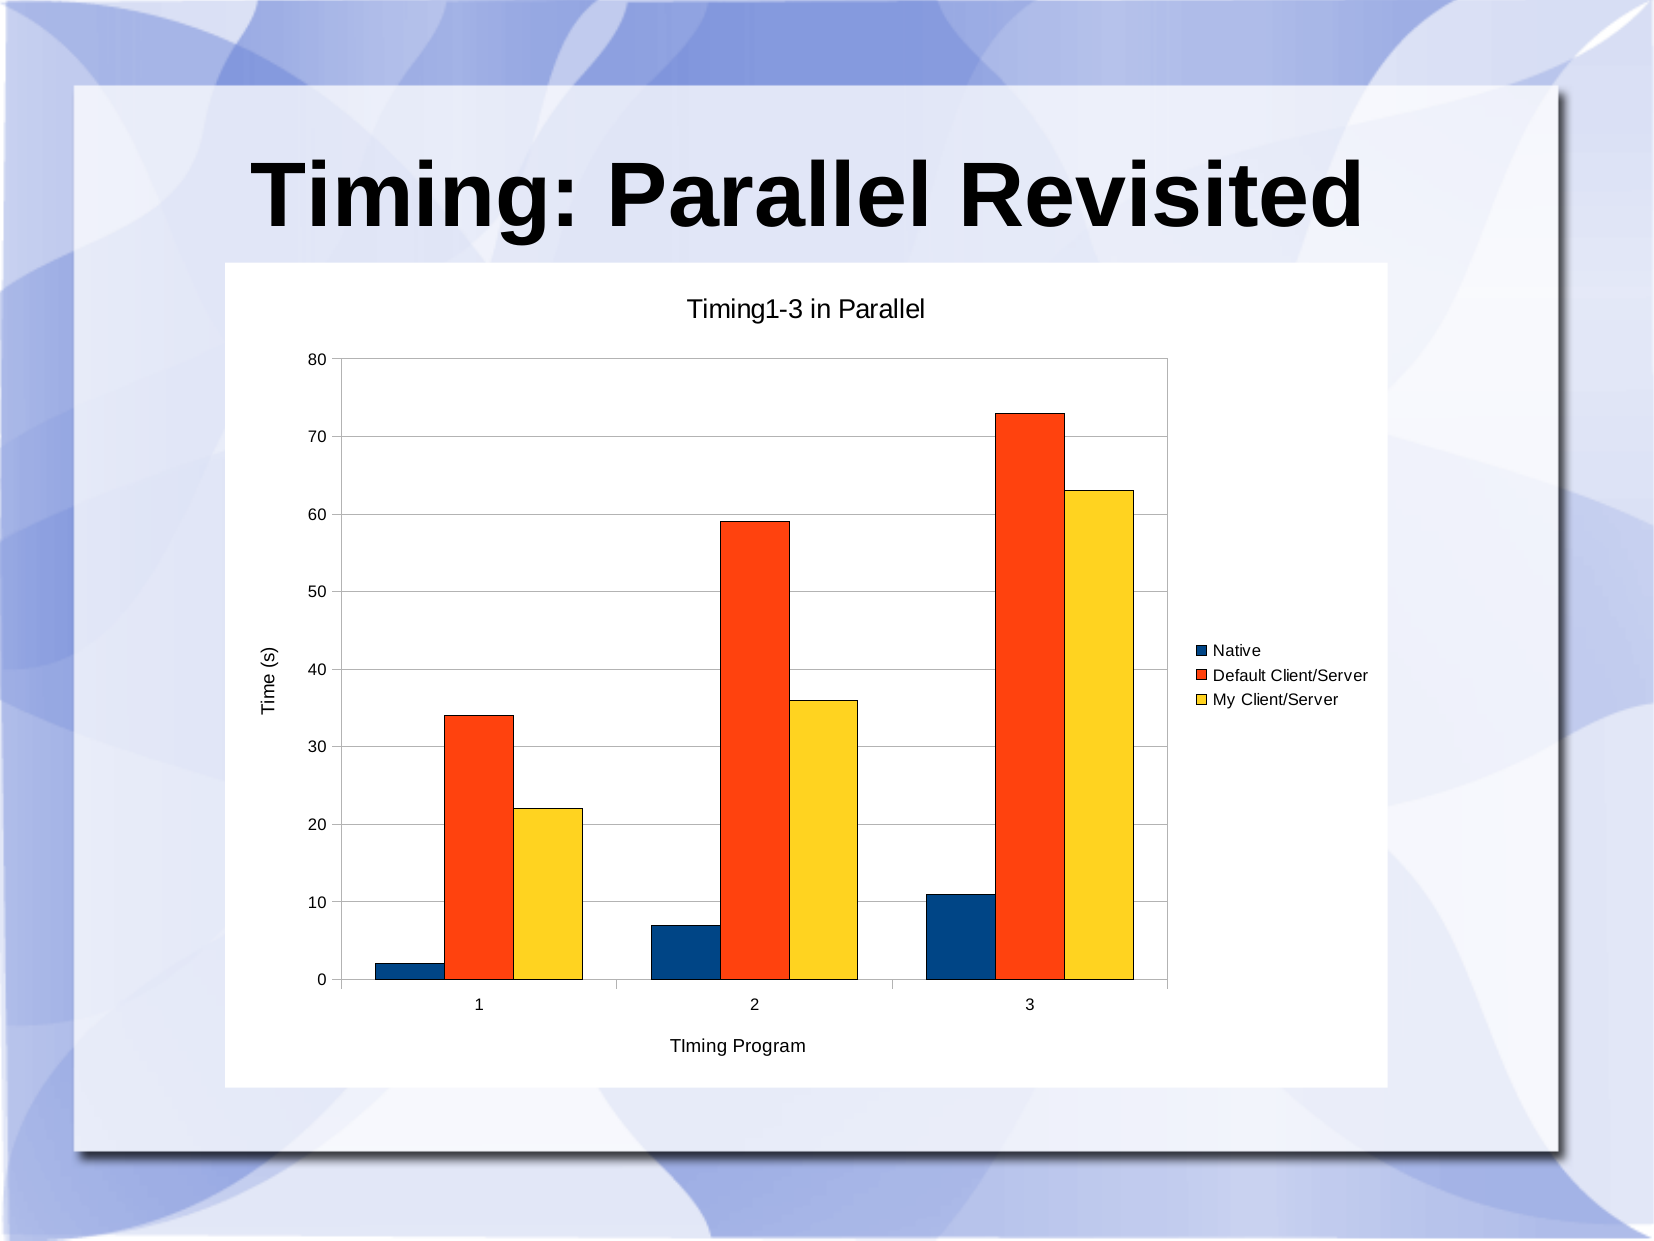

# Timing: Parallel Revisited
### Chart: Timing1-3 in Parallel
| Category | Native | Default Client/Server | My Client/Server |
|---|---|---|---|
| 1 | 2.0 | 34.0 | 22.0 |
| 2 | 7.0 | 59.0 | 36.0 |
| 3 | 11.0 | 73.0 | 63.0 |